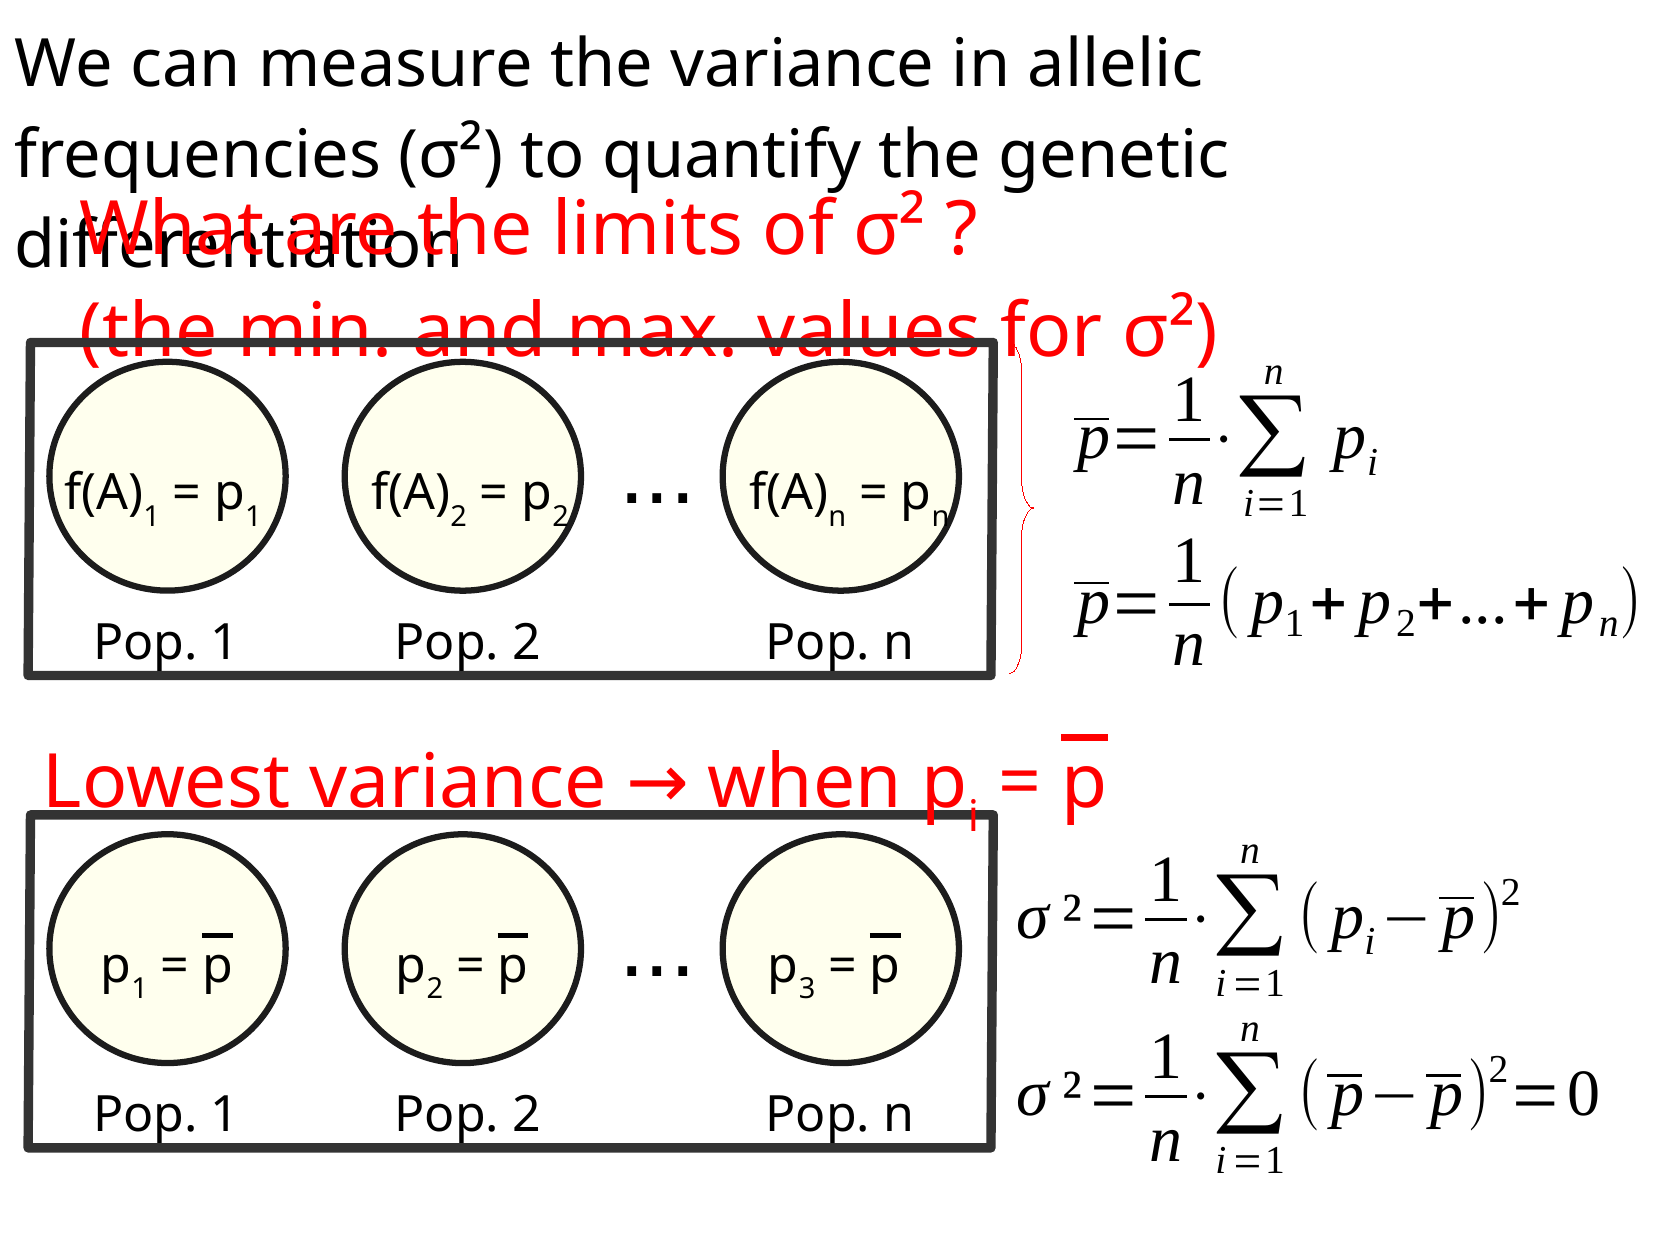

We can measure the variance in allelic frequencies (σ²) to quantify the genetic differentiation
What are the limits of σ² ?
(the min. and max. values for σ²)
...
f(A)1 = p1
f(A)2 = p2
f(A)n = pn
Pop. 1
Pop. 2
Pop. n
Lowest variance → when pi = p
...
p1 = p
p2 = p
p3 = p
Pop. 1
Pop. 2
Pop. n